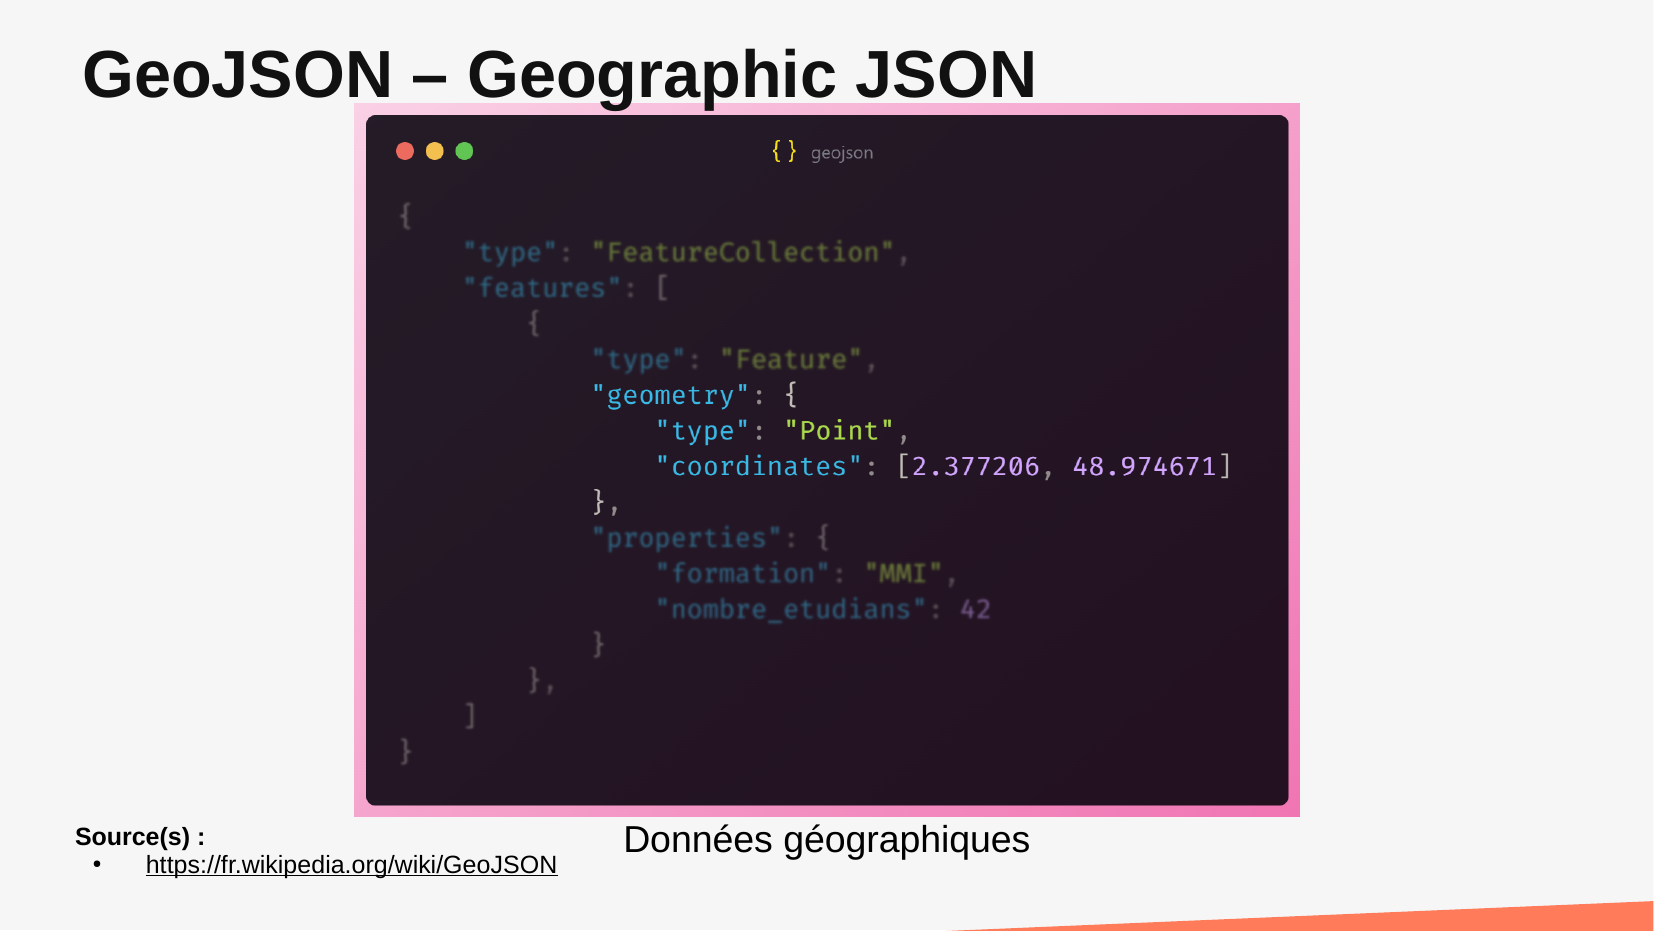

# GeoJSON – Geographic JSON
Données géographiques
Source(s) :
https://fr.wikipedia.org/wiki/GeoJSON